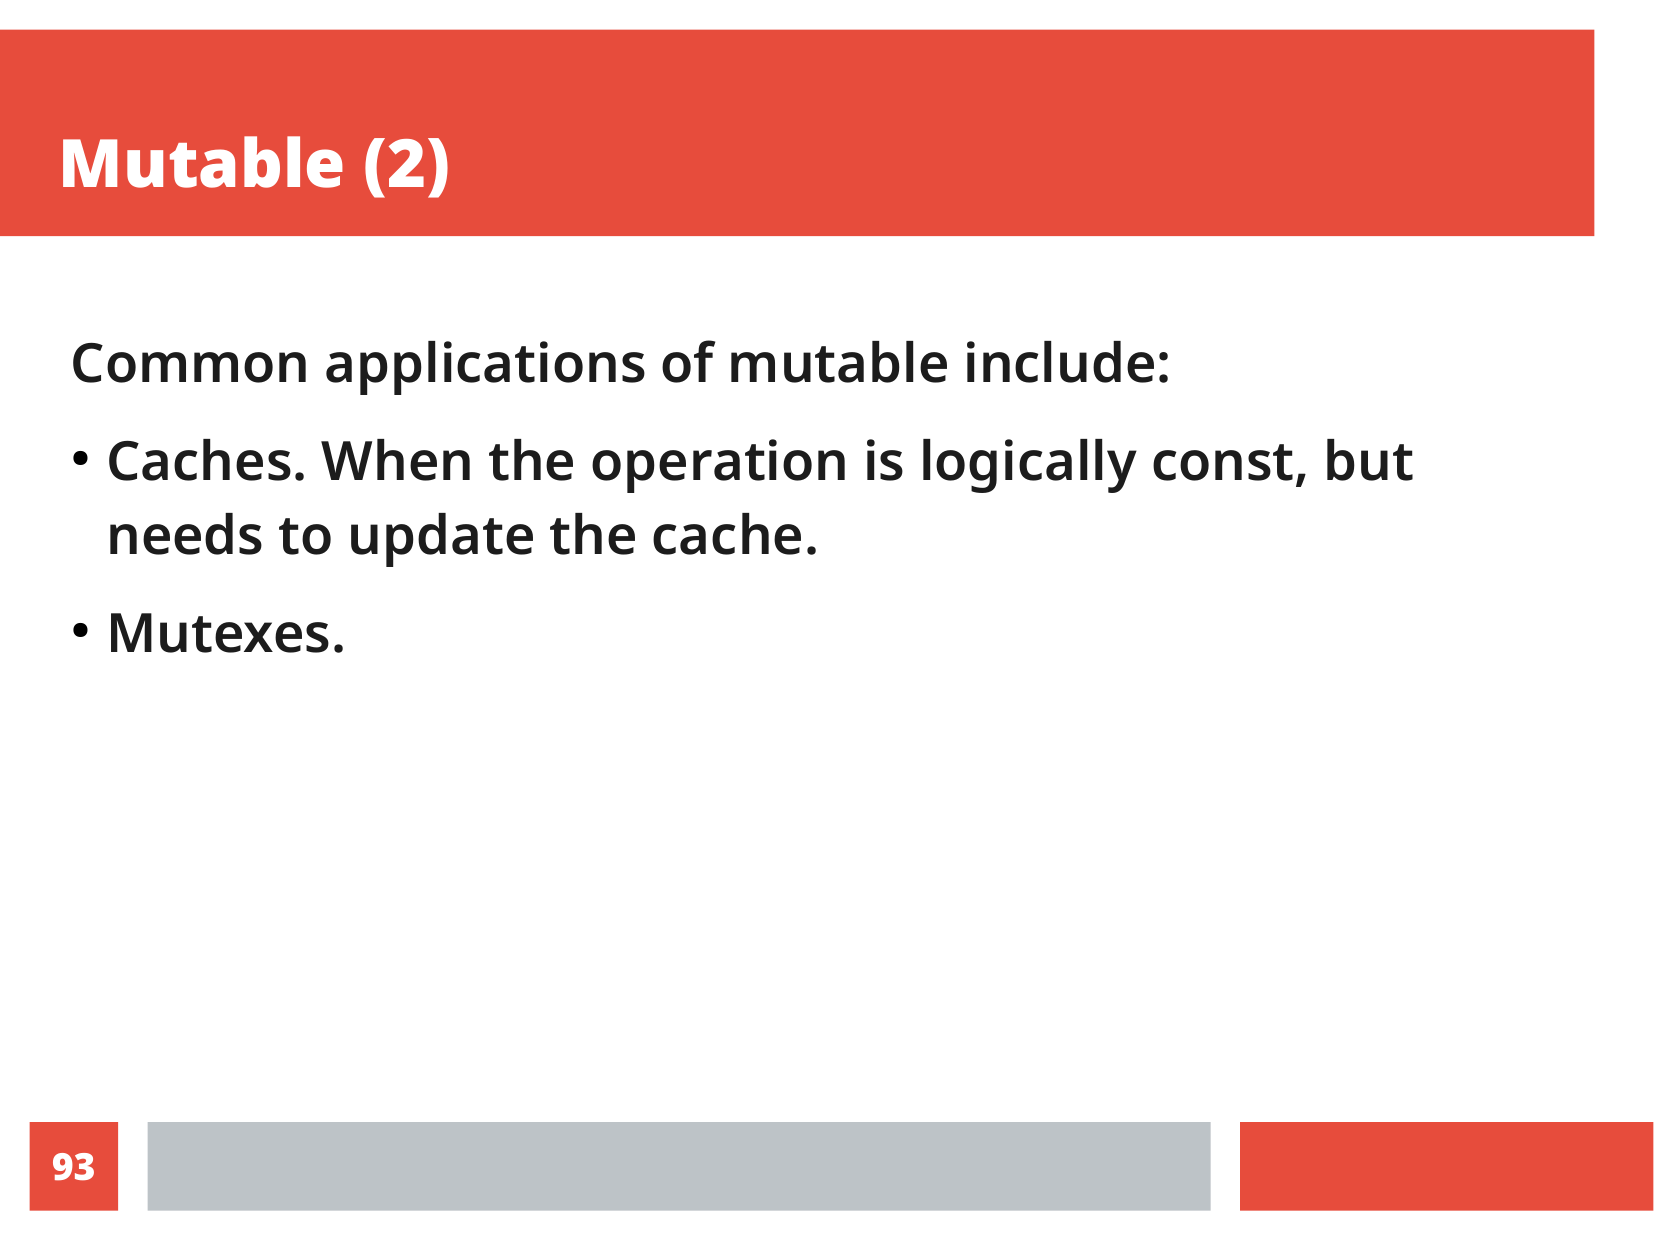

# Mutable (2)
Common applications of mutable include:
Caches. When the operation is logically const, but needs to update the cache.
Mutexes.
93